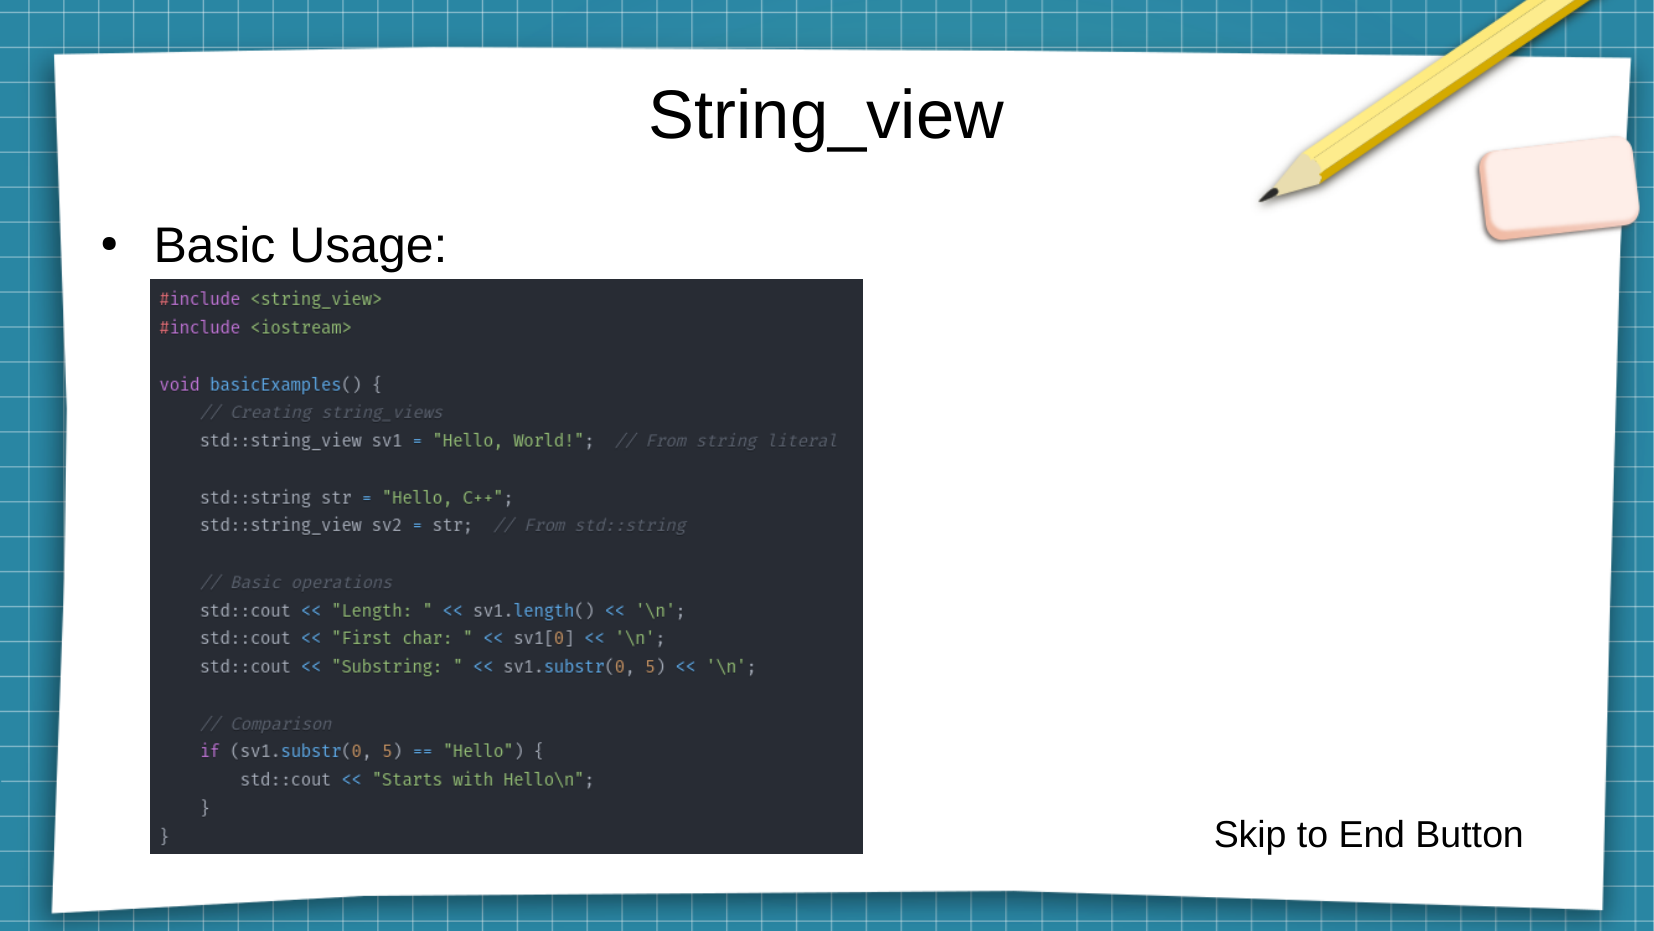

# String_view
Basic Usage:
Skip to End Button